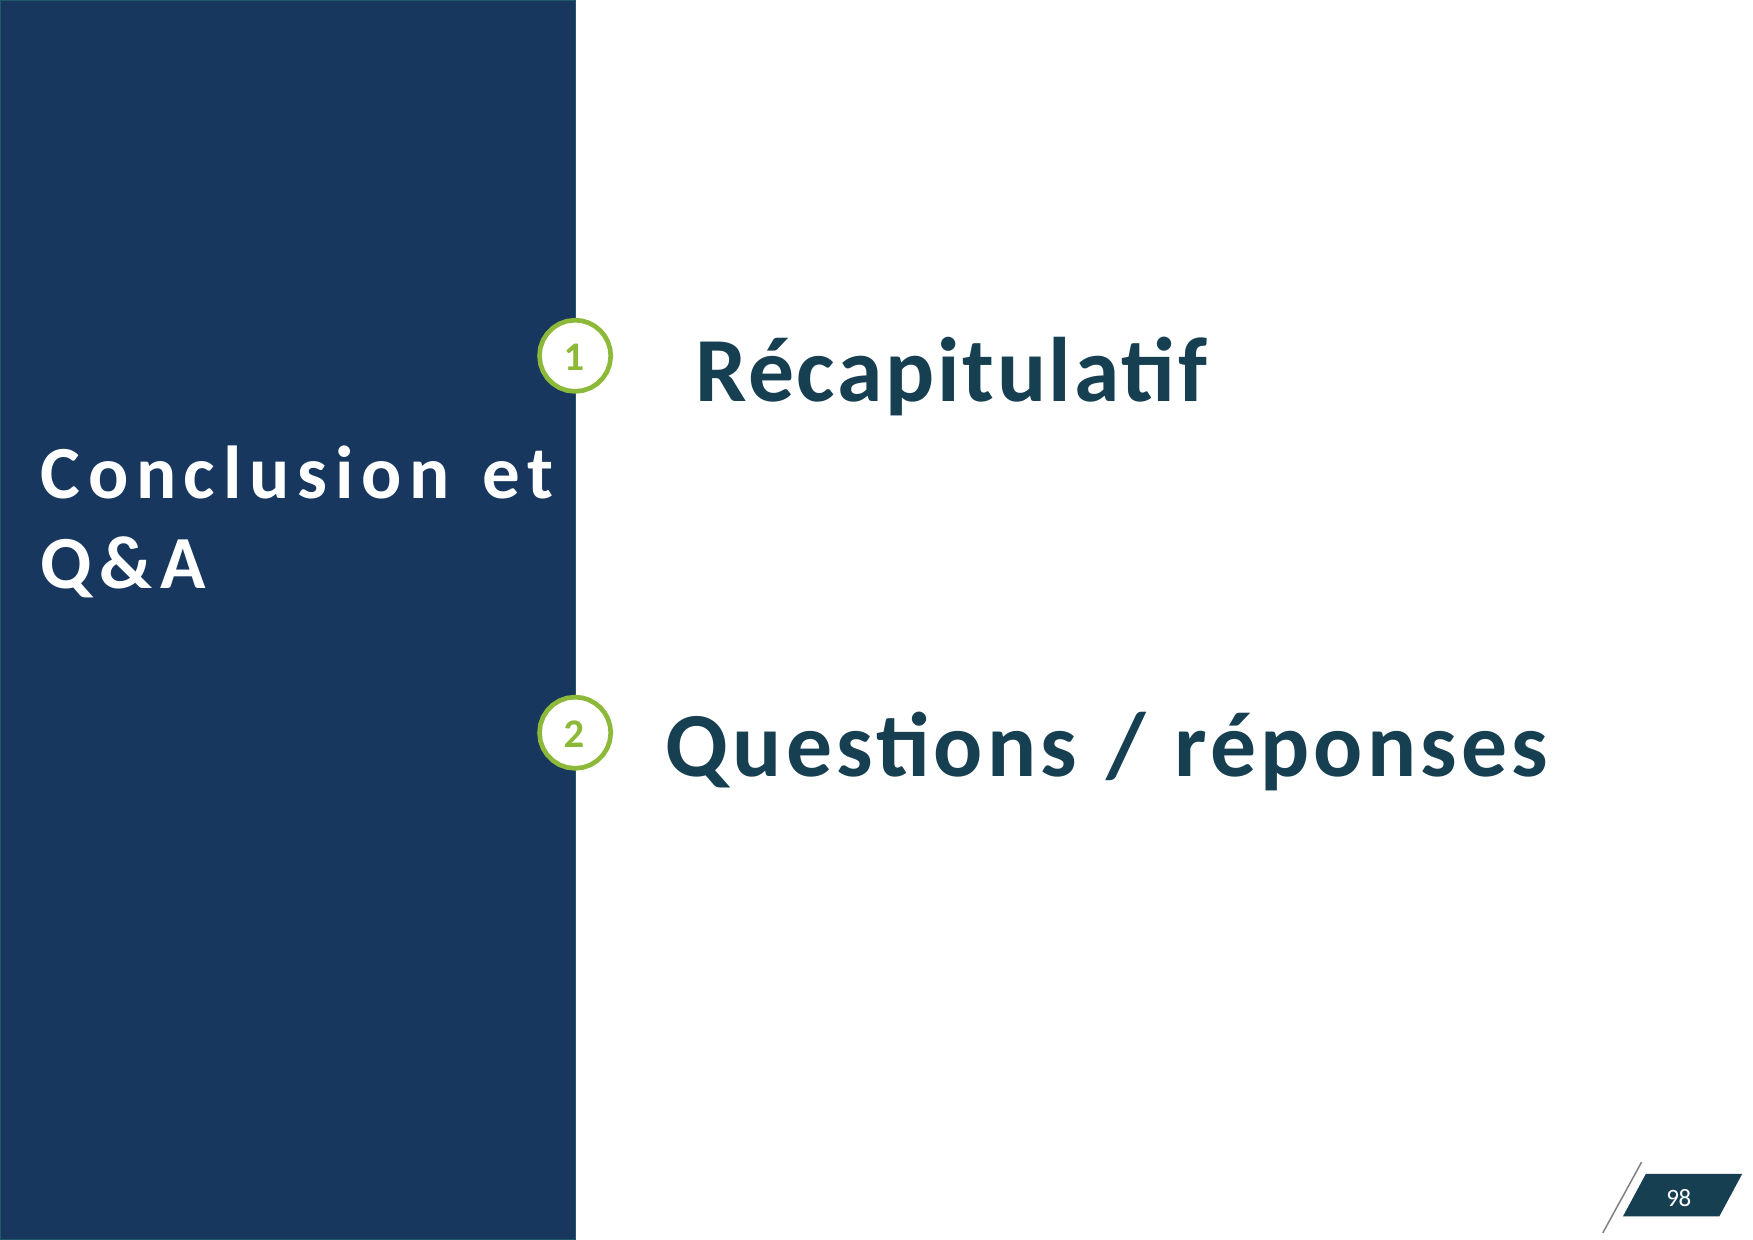

Conclusion et Q&A
Récapitulatif
1
Questions / réponses
2